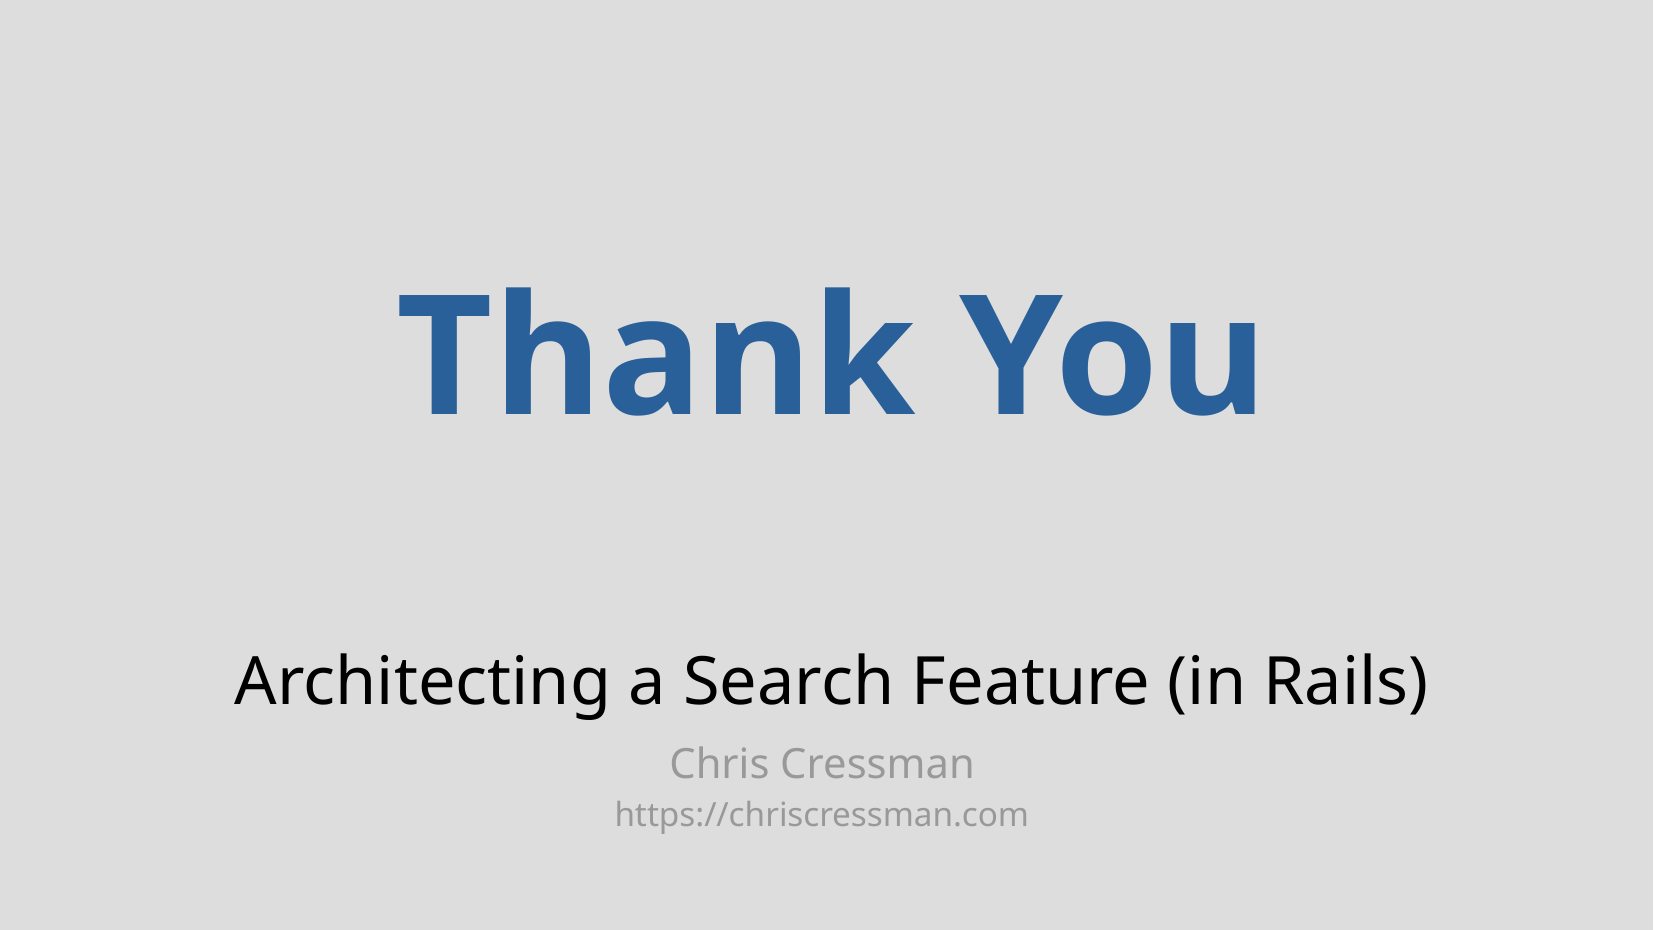

Thank You
# Architecting a Search Feature (in Rails)
Chris Cressman
https://chriscressman.com